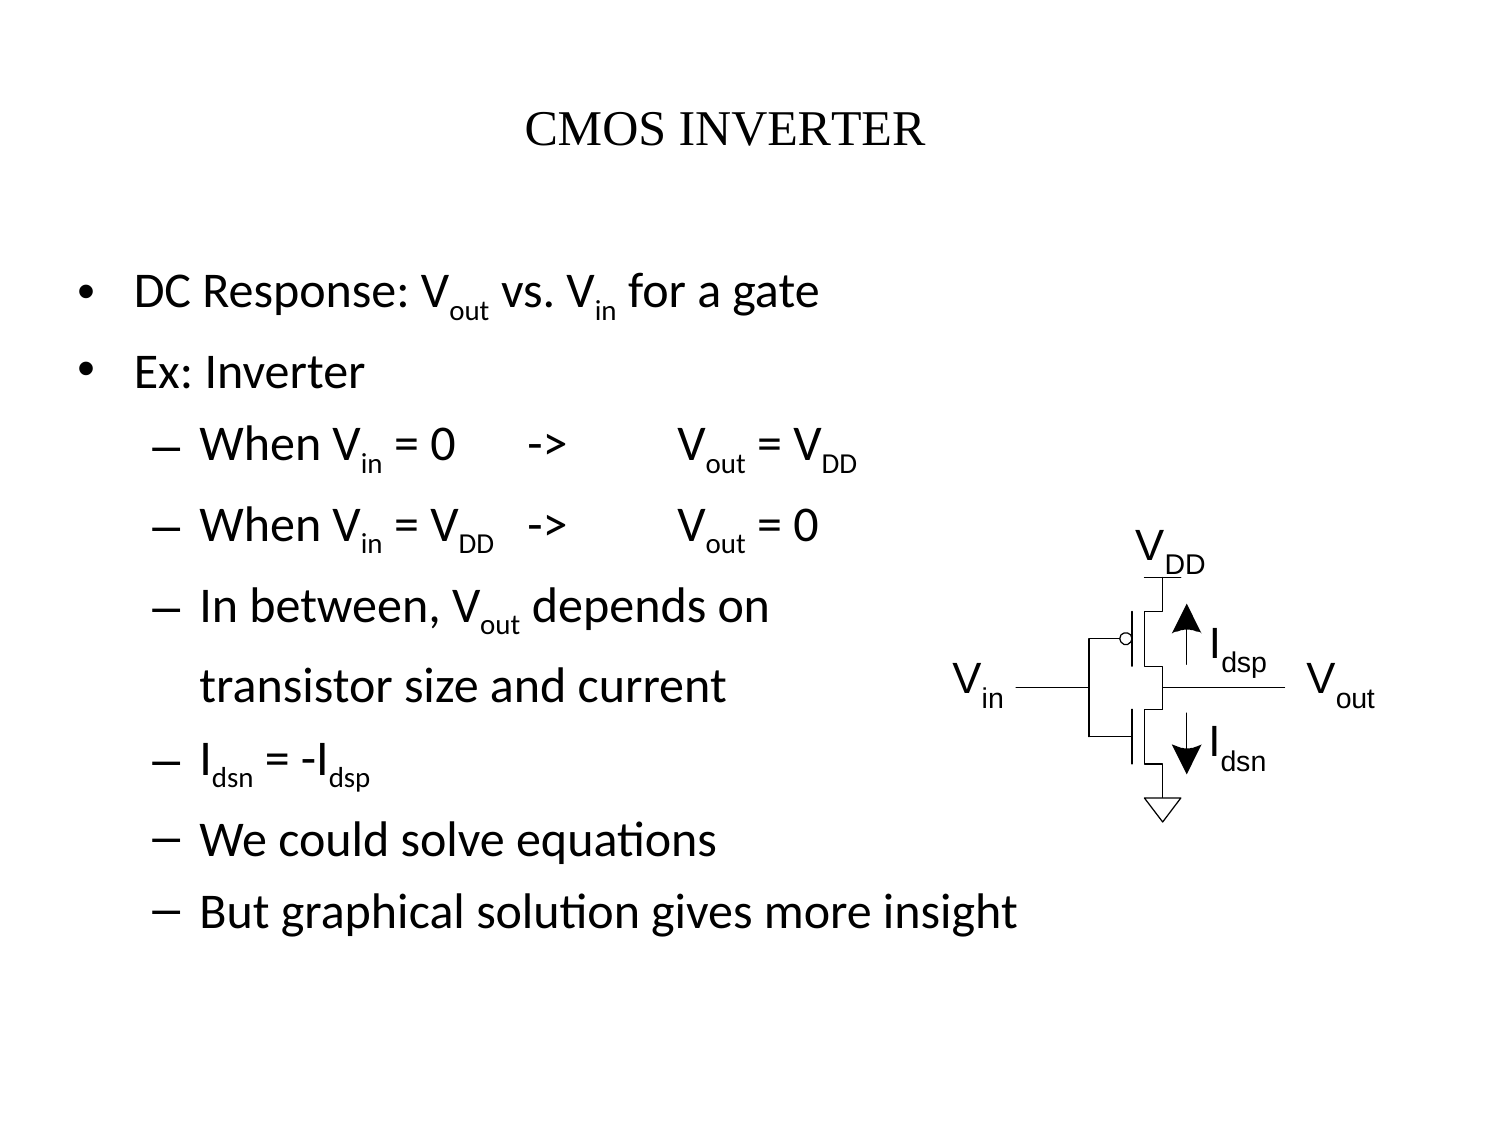

CMOS INVERTER
# DC Response: Vout vs. Vin for a gate
Ex: Inverter
When Vin = 0 	-> 	Vout = VDD
When Vin = VDD 	-> 	Vout = 0
In between, Vout depends on
	transistor size and current
Idsn = -Idsp
We could solve equations
But graphical solution gives more insight